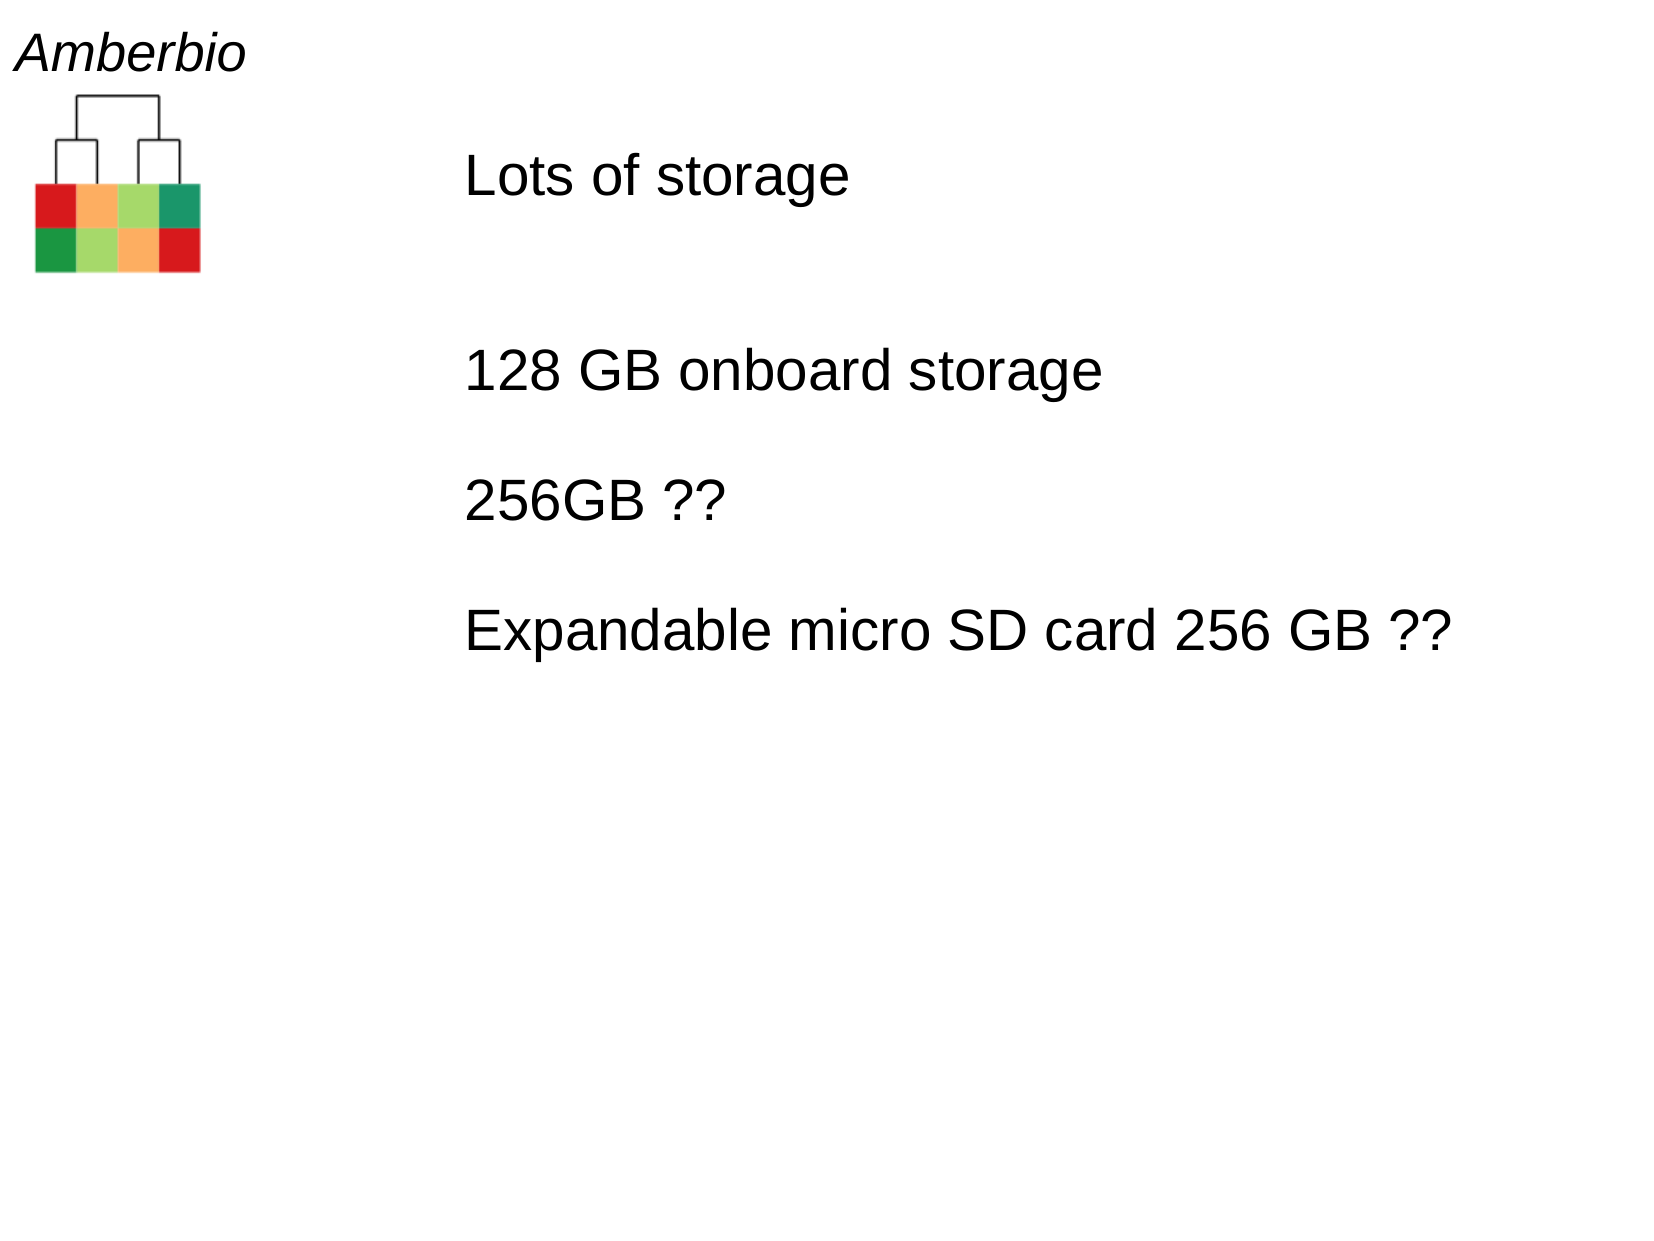

Amberbio
Lots of storage
128 GB onboard storage
256GB ??
Expandable micro SD card 256 GB ??